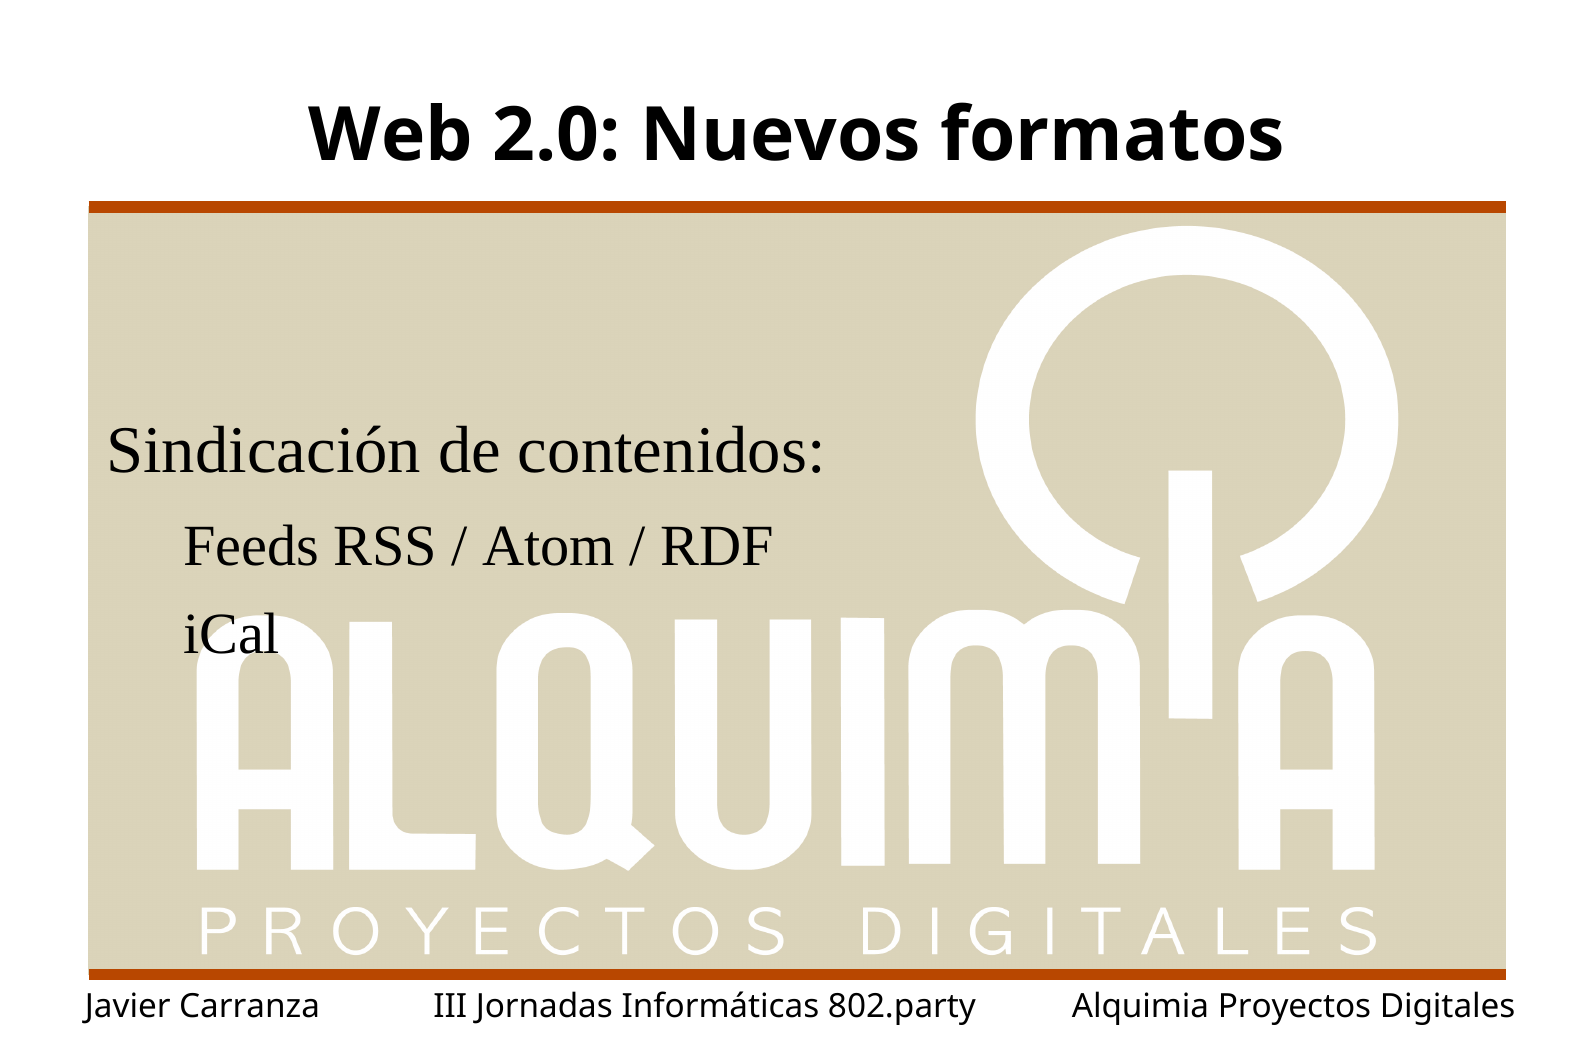

# Web 2.0: Nuevos formatos
Sindicación de contenidos:
Feeds RSS / Atom / RDF
iCal
 Javier Carranza III Jornadas Informáticas 802.party Alquimia Proyectos Digitales